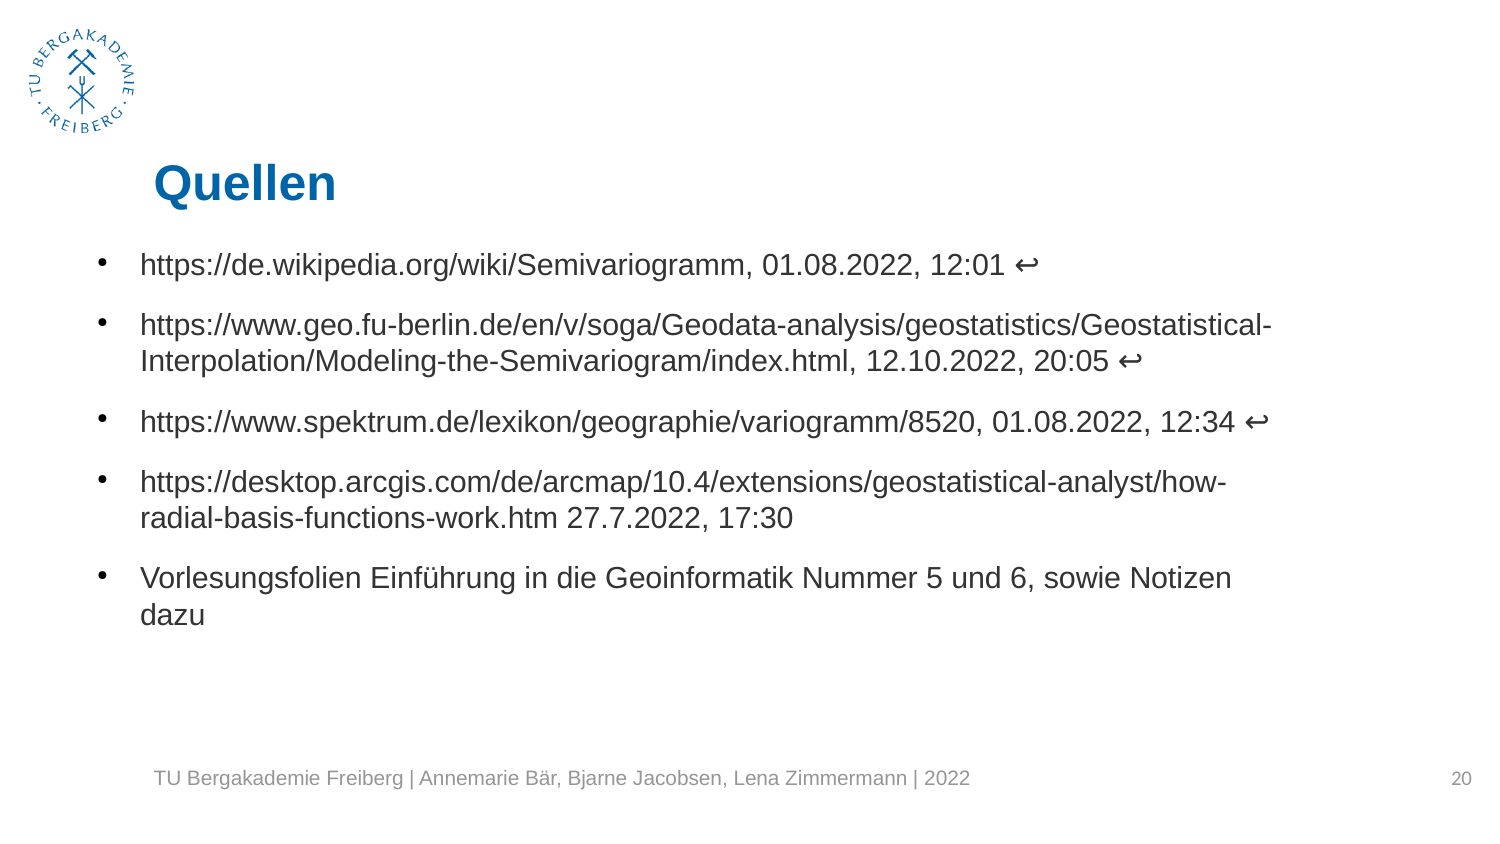

Quellen
# https://de.wikipedia.org/wiki/Semivariogramm, 01.08.2022, 12:01 ↩
https://www.geo.fu-berlin.de/en/v/soga/Geodata-analysis/geostatistics/Geostatistical-Interpolation/Modeling-the-Semivariogram/index.html, 12.10.2022, 20:05 ↩︎
https://www.spektrum.de/lexikon/geographie/variogramm/8520, 01.08.2022, 12:34 ↩︎
https://desktop.arcgis.com/de/arcmap/10.4/extensions/geostatistical-analyst/how-radial-basis-functions-work.htm 27.7.2022, 17:30
Vorlesungsfolien Einführung in die Geoinformatik Nummer 5 und 6, sowie Notizen dazu
TU Bergakademie Freiberg | Annemarie Bär, Bjarne Jacobsen, Lena Zimmermann | 2022